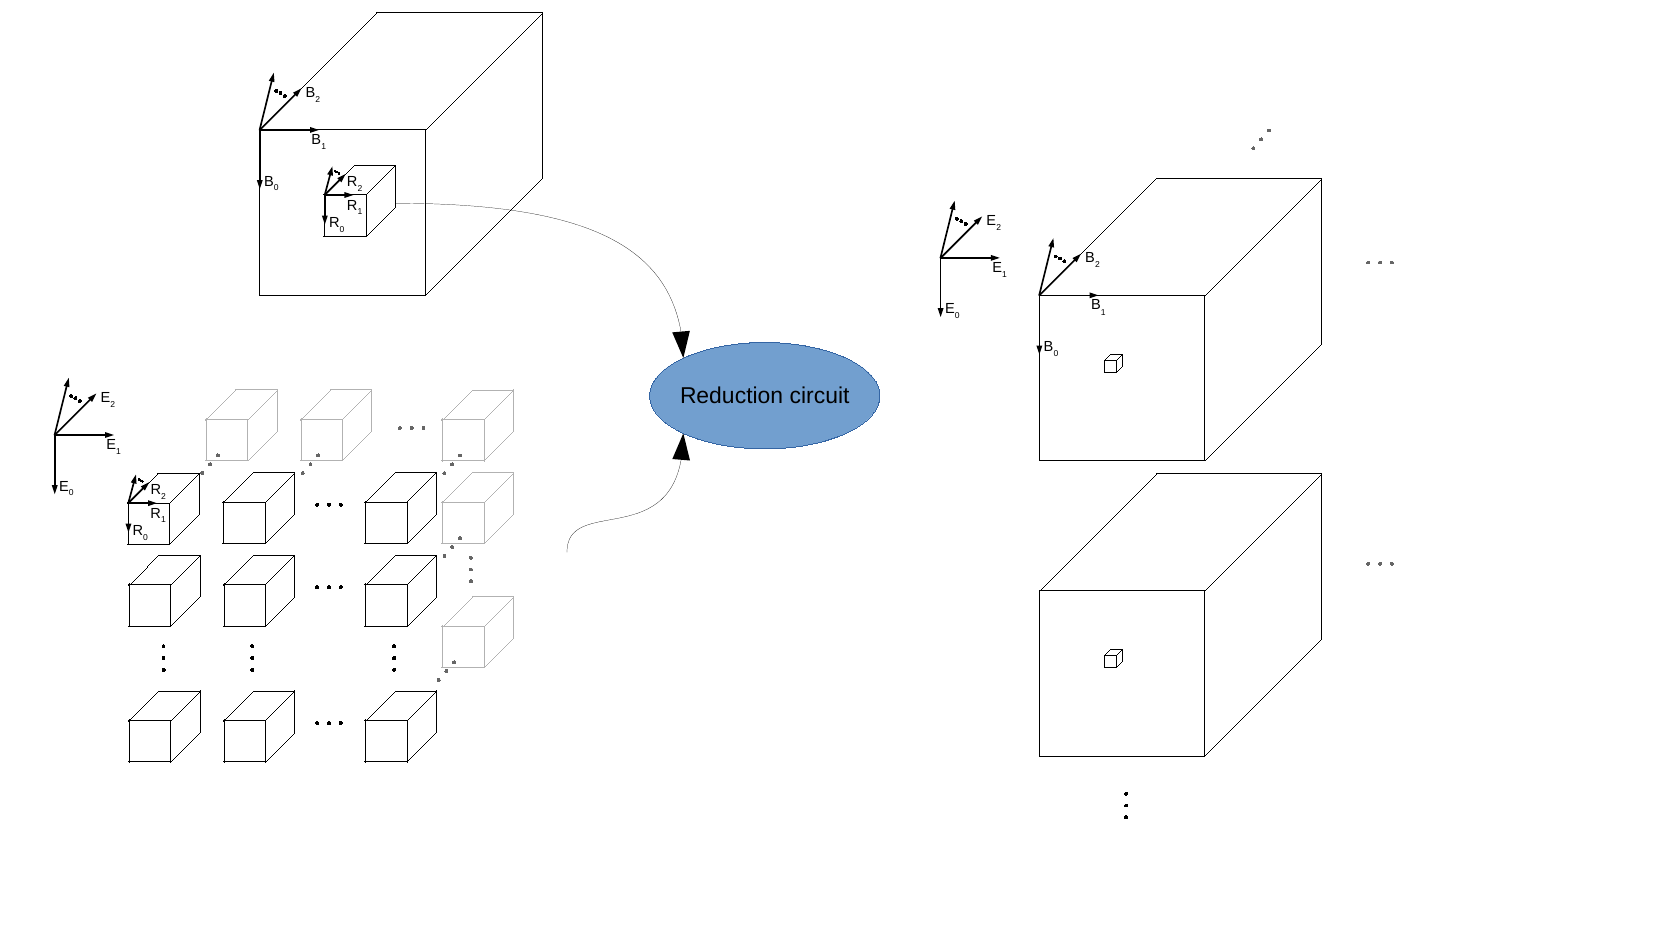

B2
B1
R2
R1
R0
B0
E2
E1
E0
B2
B1
B0
Reduction circuit
E2
E1
E0
R2
R1
R0